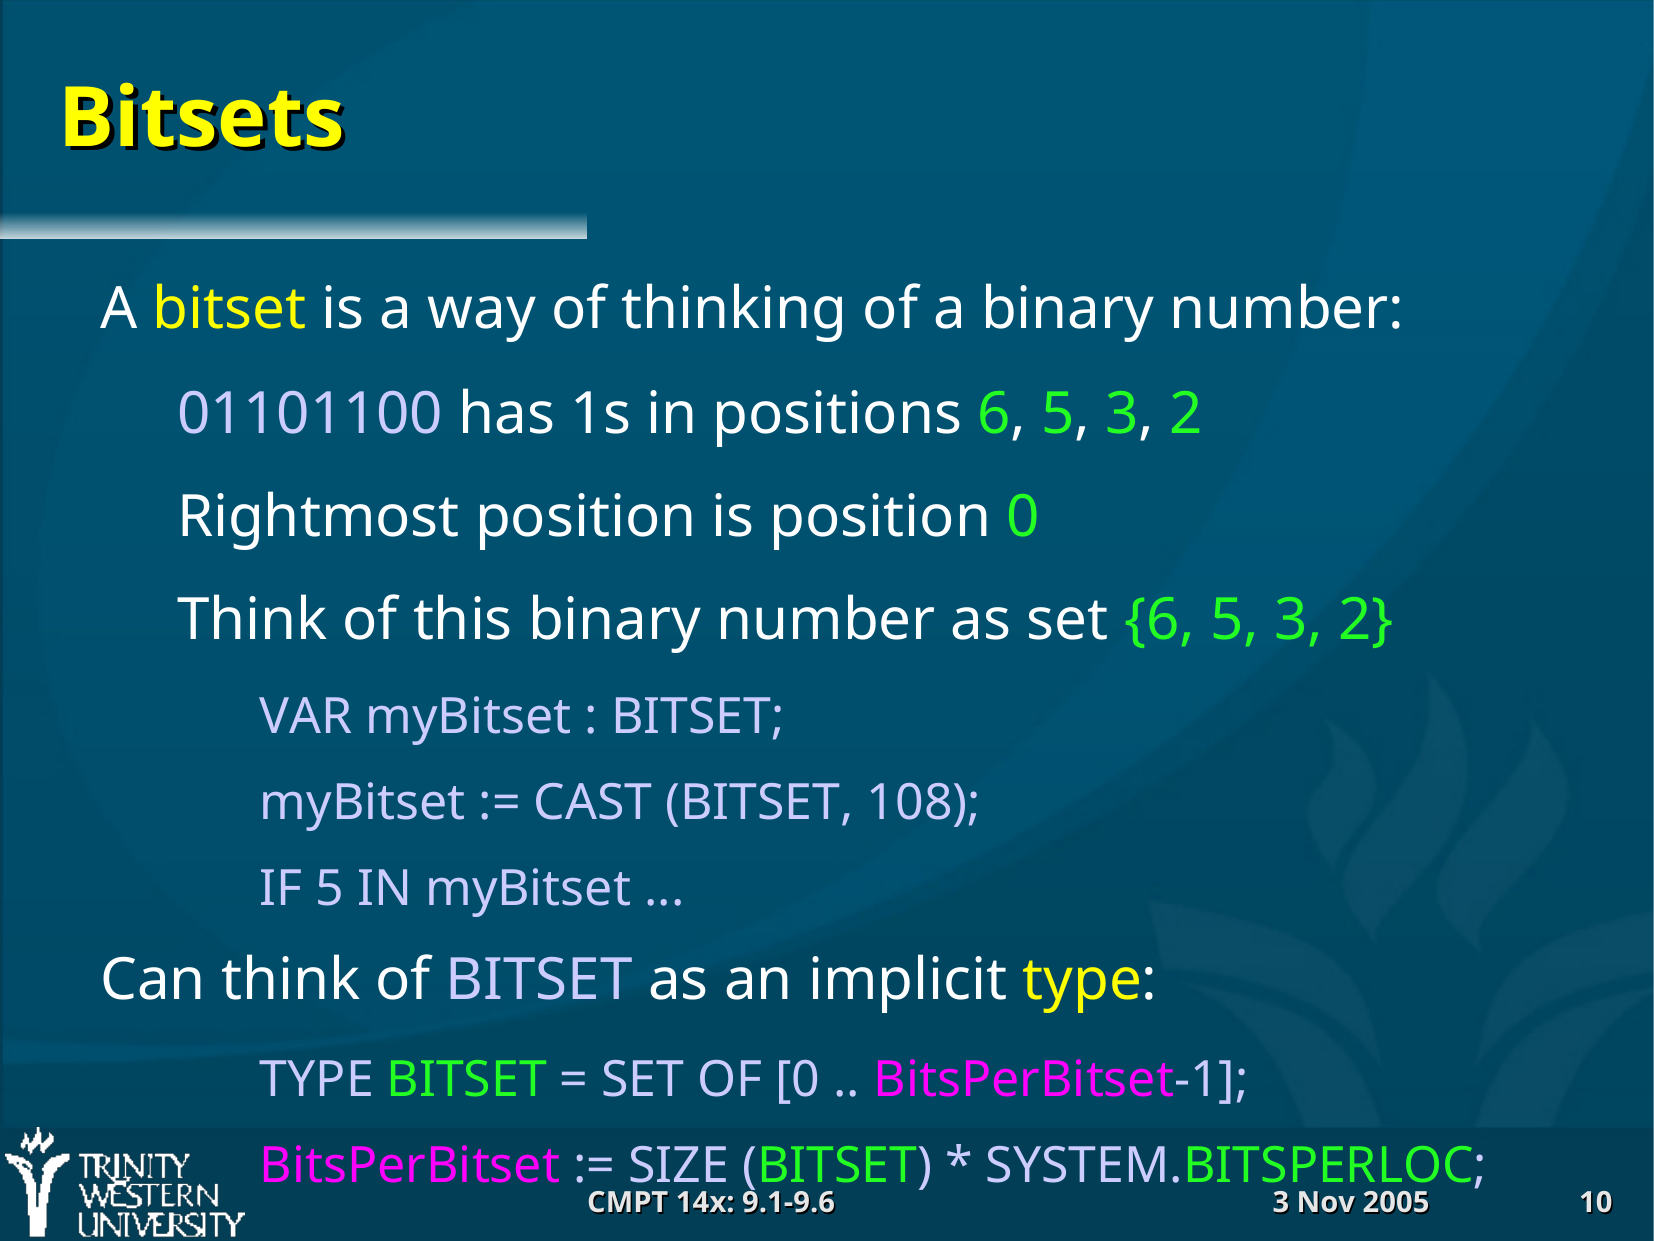

# Bitsets
A bitset is a way of thinking of a binary number:
01101100 has 1s in positions 6, 5, 3, 2
Rightmost position is position 0
Think of this binary number as set {6, 5, 3, 2}
VAR myBitset : BITSET;
myBitset := CAST (BITSET, 108);
IF 5 IN myBitset ...
Can think of BITSET as an implicit type:
TYPE BITSET = SET OF [0 .. BitsPerBitset-1];
BitsPerBitset := SIZE (BITSET) * SYSTEM.BITSPERLOC;
CMPT 14x: 9.1-9.6
3 Nov 2005
10